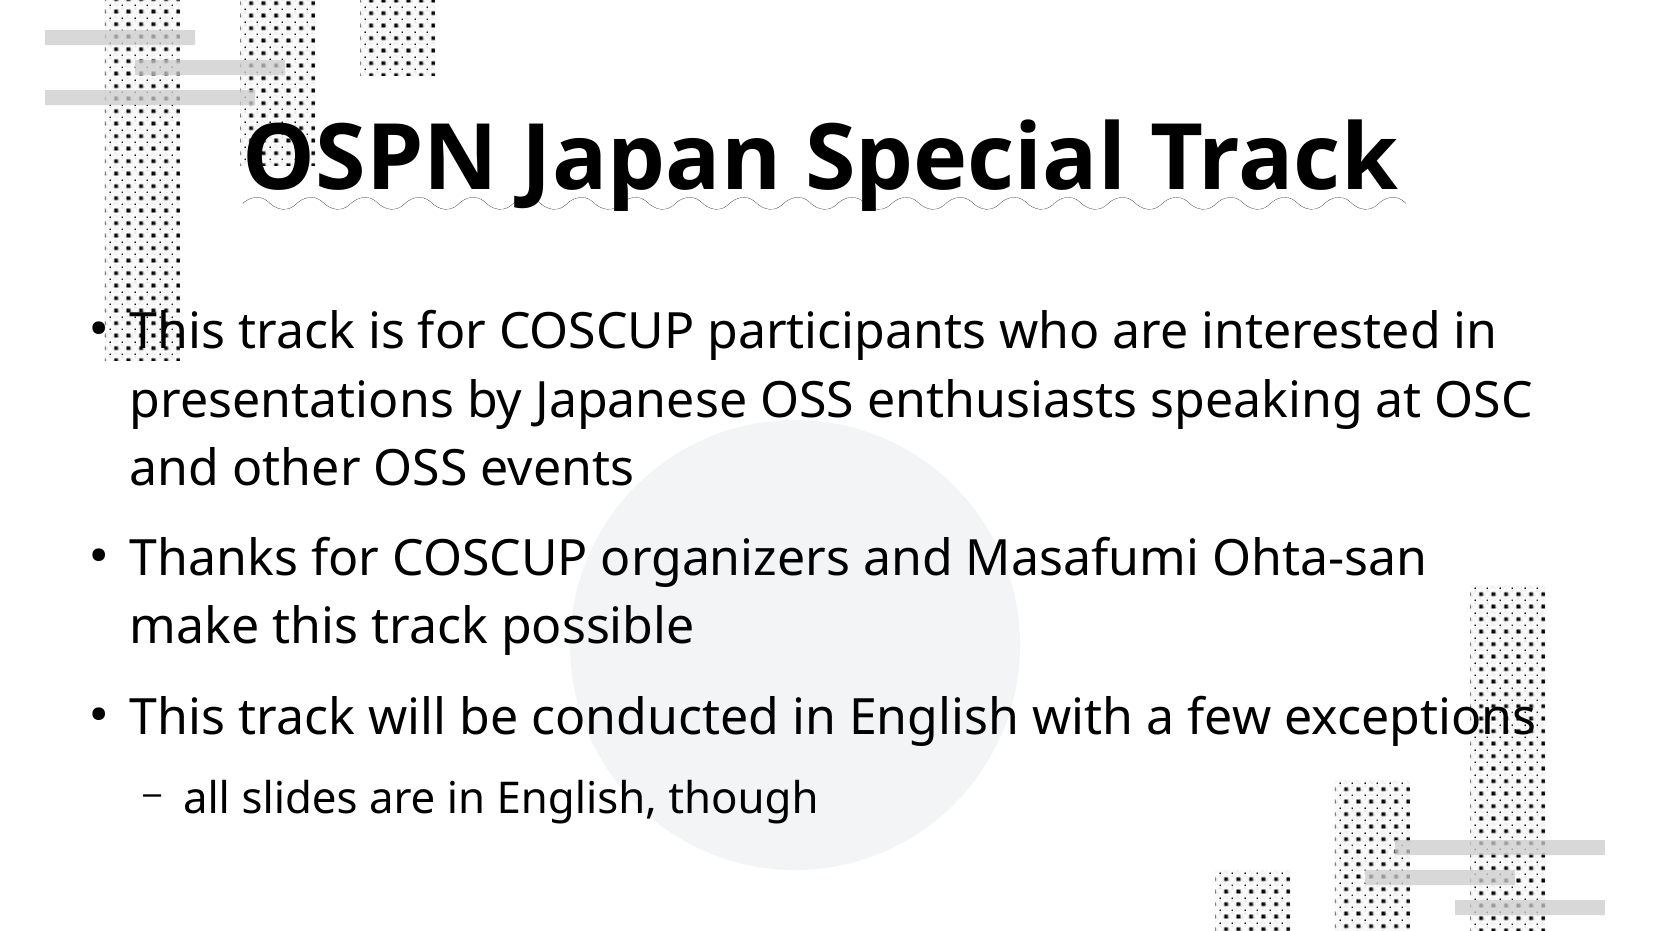

# OSPN Japan Special Track
This track is for COSCUP participants who are interested in presentations by Japanese OSS enthusiasts speaking at OSC and other OSS events
Thanks for COSCUP organizers and Masafumi Ohta-san make this track possible
This track will be conducted in English with a few exceptions
all slides are in English, though